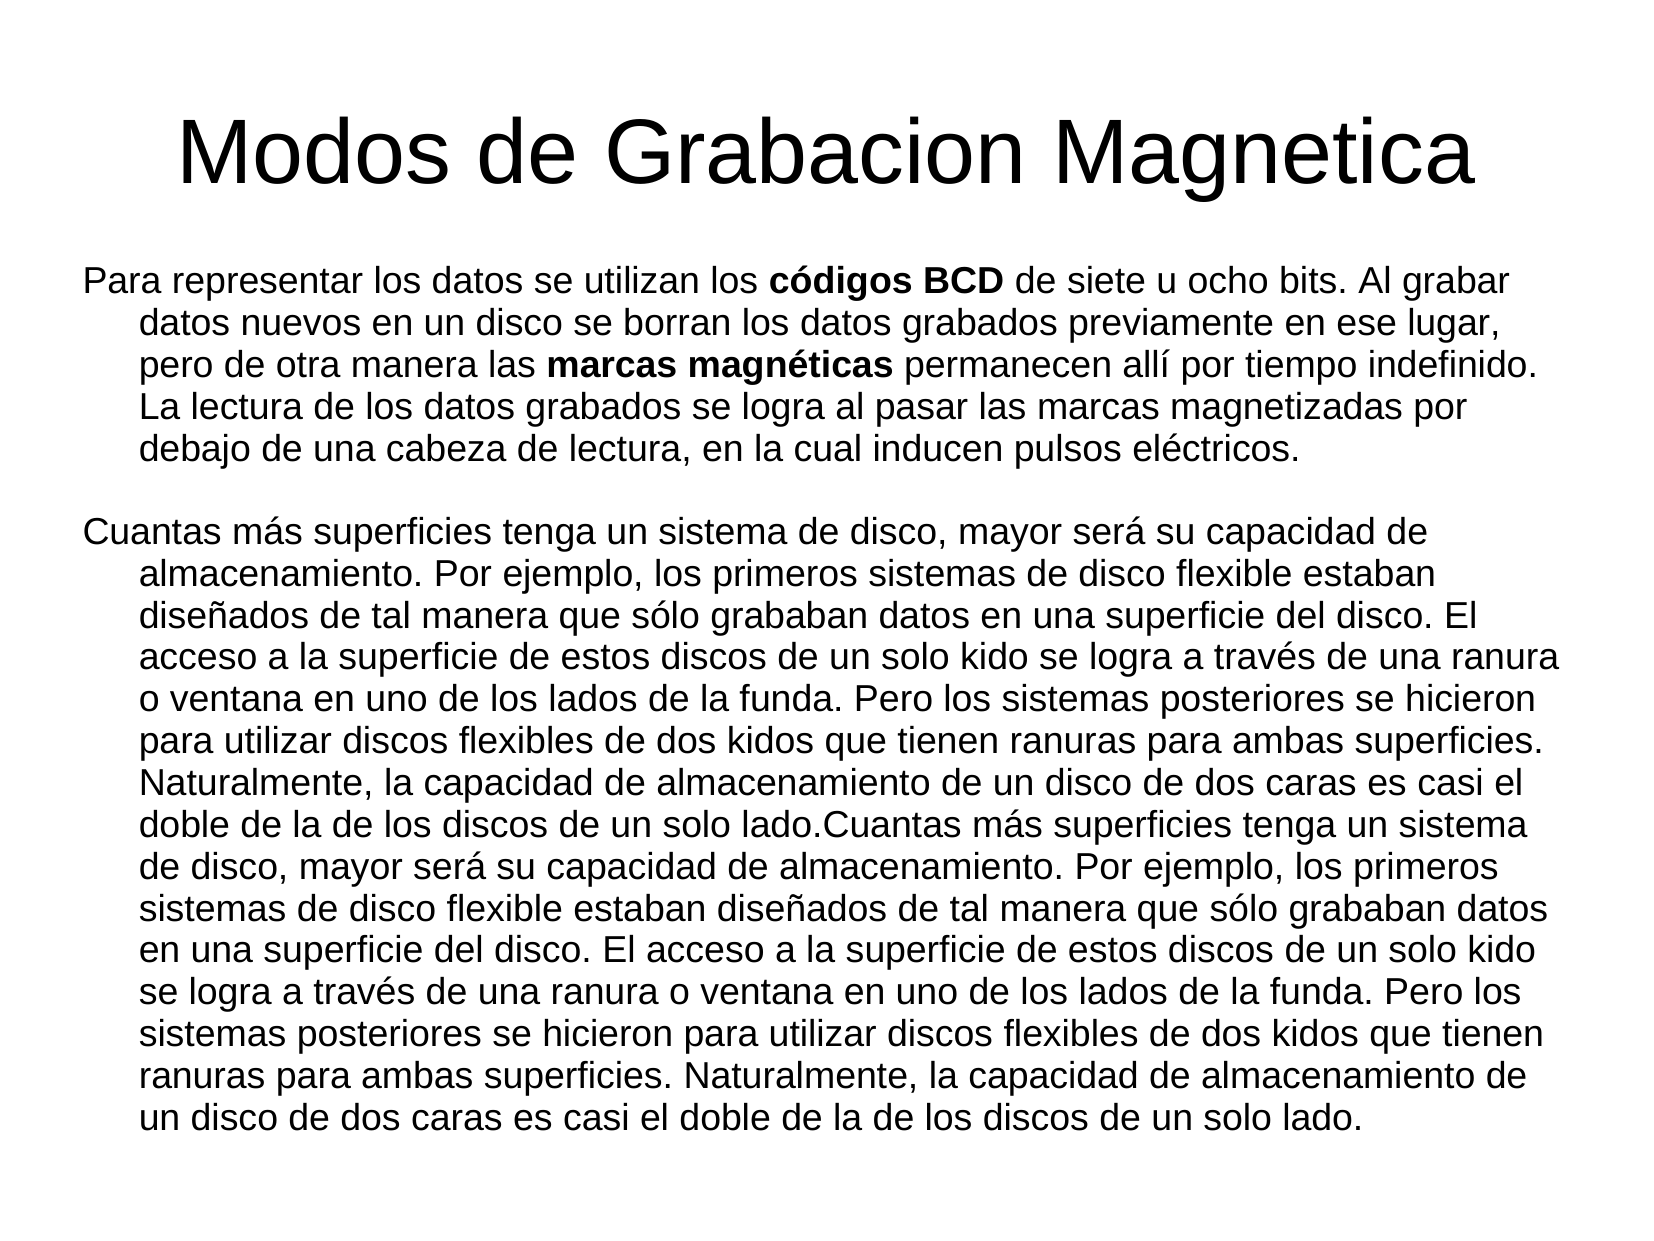

# Modos de Grabacion Magnetica
Para representar los datos se utilizan los códigos BCD de siete u ocho bits. Al grabar datos nuevos en un disco se borran los datos grabados previamente en ese lugar, pero de otra manera las marcas magnéticas permanecen allí por tiempo indefinido. La lectura de los datos grabados se logra al pasar las marcas magnetizadas por debajo de una cabeza de lectura, en la cual inducen pulsos eléctricos.
Cuantas más superficies tenga un sistema de disco, mayor será su capacidad de almacenamiento. Por ejemplo, los primeros sistemas de disco flexible estaban diseñados de tal manera que sólo grababan datos en una superficie del disco. El acceso a la superficie de estos discos de un solo kido se logra a través de una ranura o ventana en uno de los lados de la funda. Pero los sistemas posteriores se hicieron para utilizar discos flexibles de dos kidos que tienen ranuras para ambas superficies. Naturalmente, la capacidad de almacenamiento de un disco de dos caras es casi el doble de la de los discos de un solo lado.Cuantas más superficies tenga un sistema de disco, mayor será su capacidad de almacenamiento. Por ejemplo, los primeros sistemas de disco flexible estaban diseñados de tal manera que sólo grababan datos en una superficie del disco. El acceso a la superficie de estos discos de un solo kido se logra a través de una ranura o ventana en uno de los lados de la funda. Pero los sistemas posteriores se hicieron para utilizar discos flexibles de dos kidos que tienen ranuras para ambas superficies. Naturalmente, la capacidad de almacenamiento de un disco de dos caras es casi el doble de la de los discos de un solo lado.